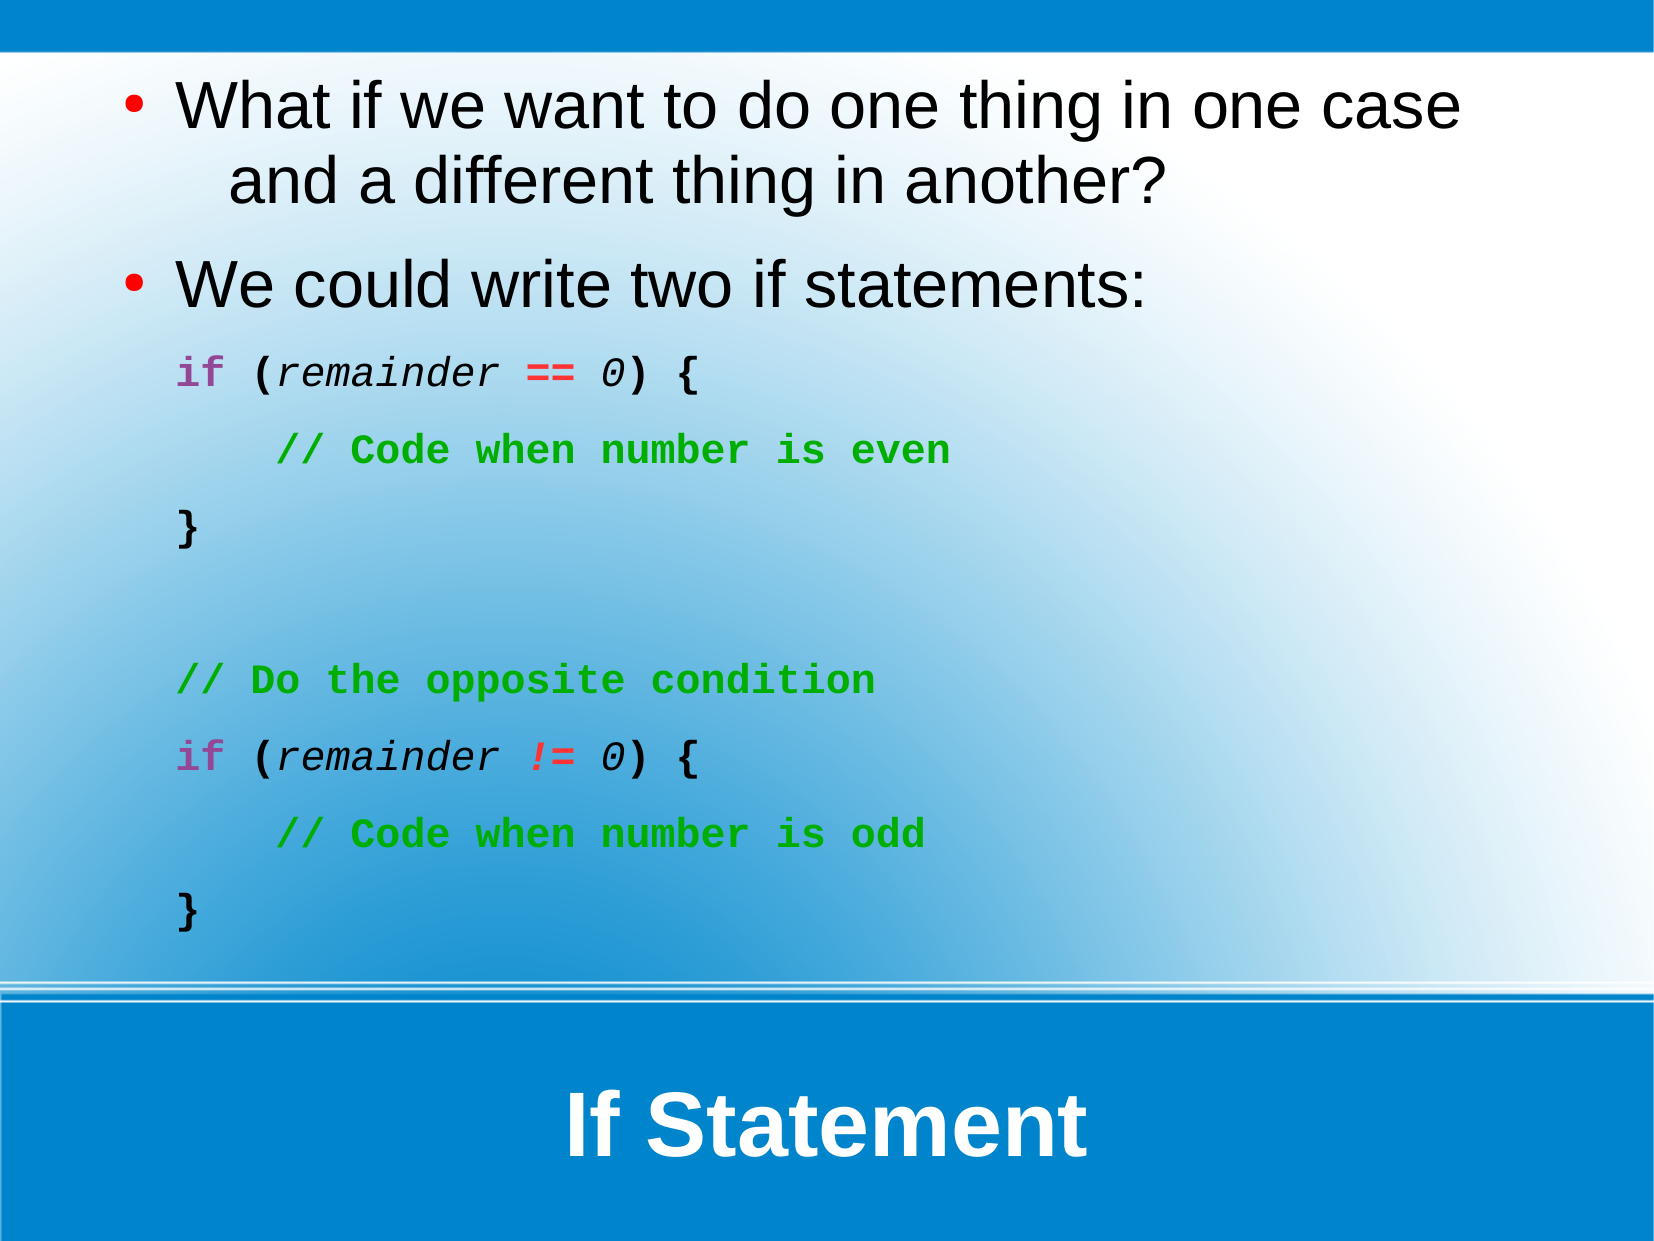

What if we want to do one thing in one case and a different thing in another?
We could write two if statements:
if (remainder == 0) {
 // Code when number is even
}
// Do the opposite condition
if (remainder != 0) {
 // Code when number is odd
}
# If Statement